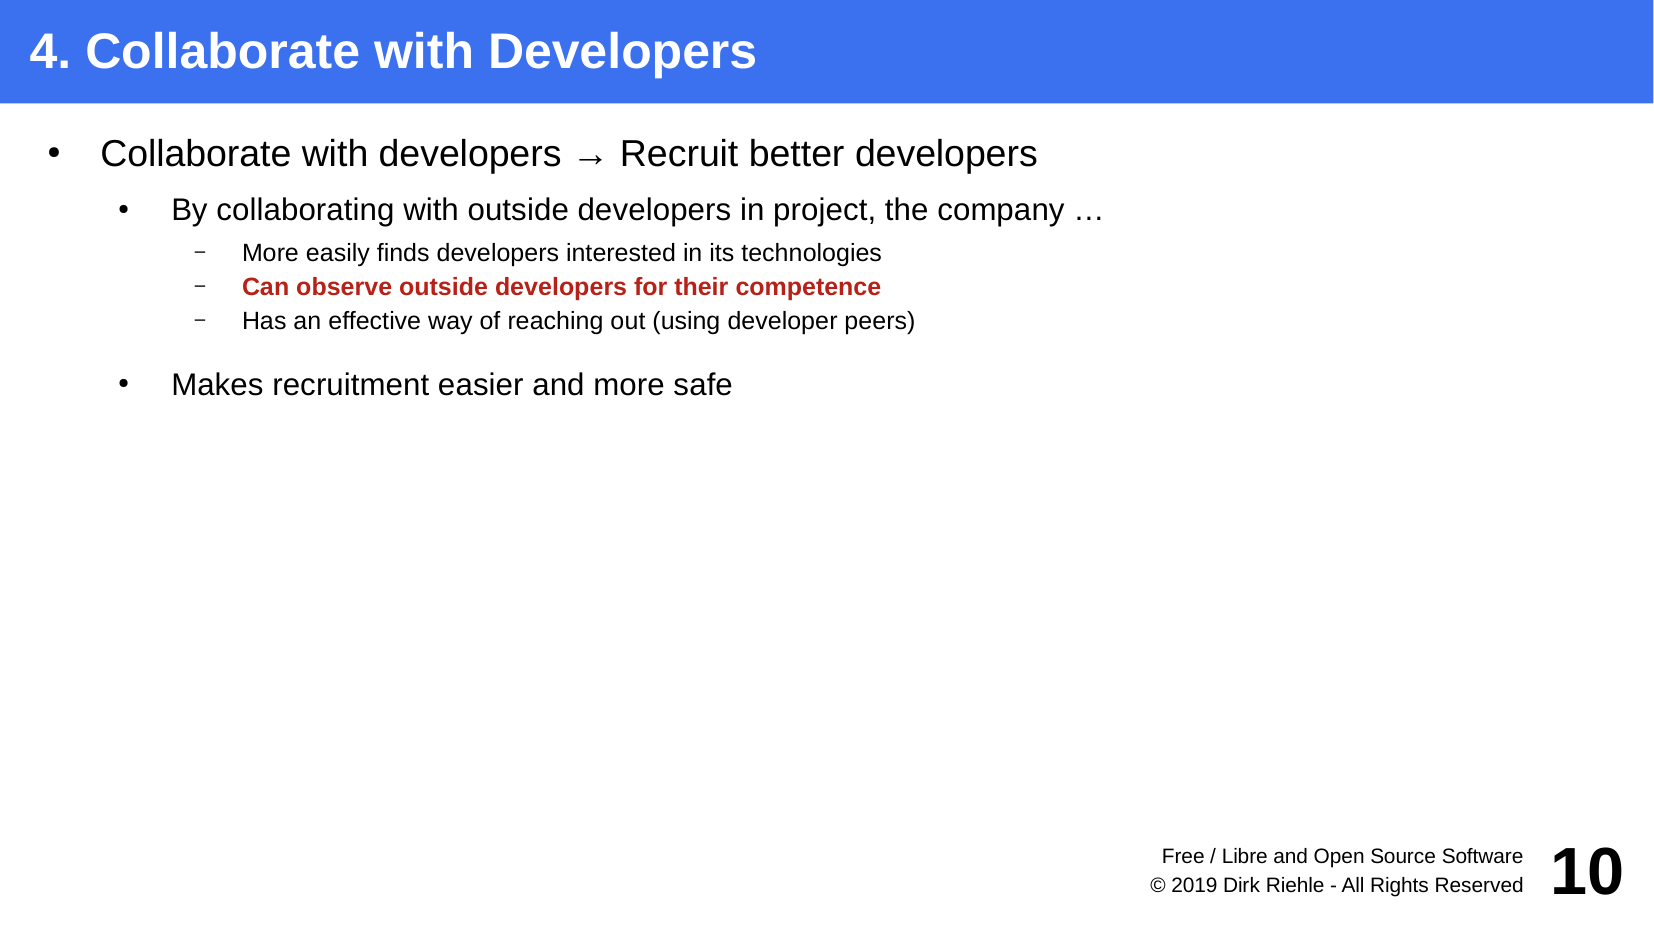

# 4. Collaborate with Developers
Collaborate with developers → Recruit better developers
By collaborating with outside developers in project, the company …
More easily finds developers interested in its technologies
Can observe outside developers for their competence
Has an effective way of reaching out (using developer peers)
Makes recruitment easier and more safe
Free / Libre and Open Source Software
10
© 2019 Dirk Riehle - All Rights Reserved